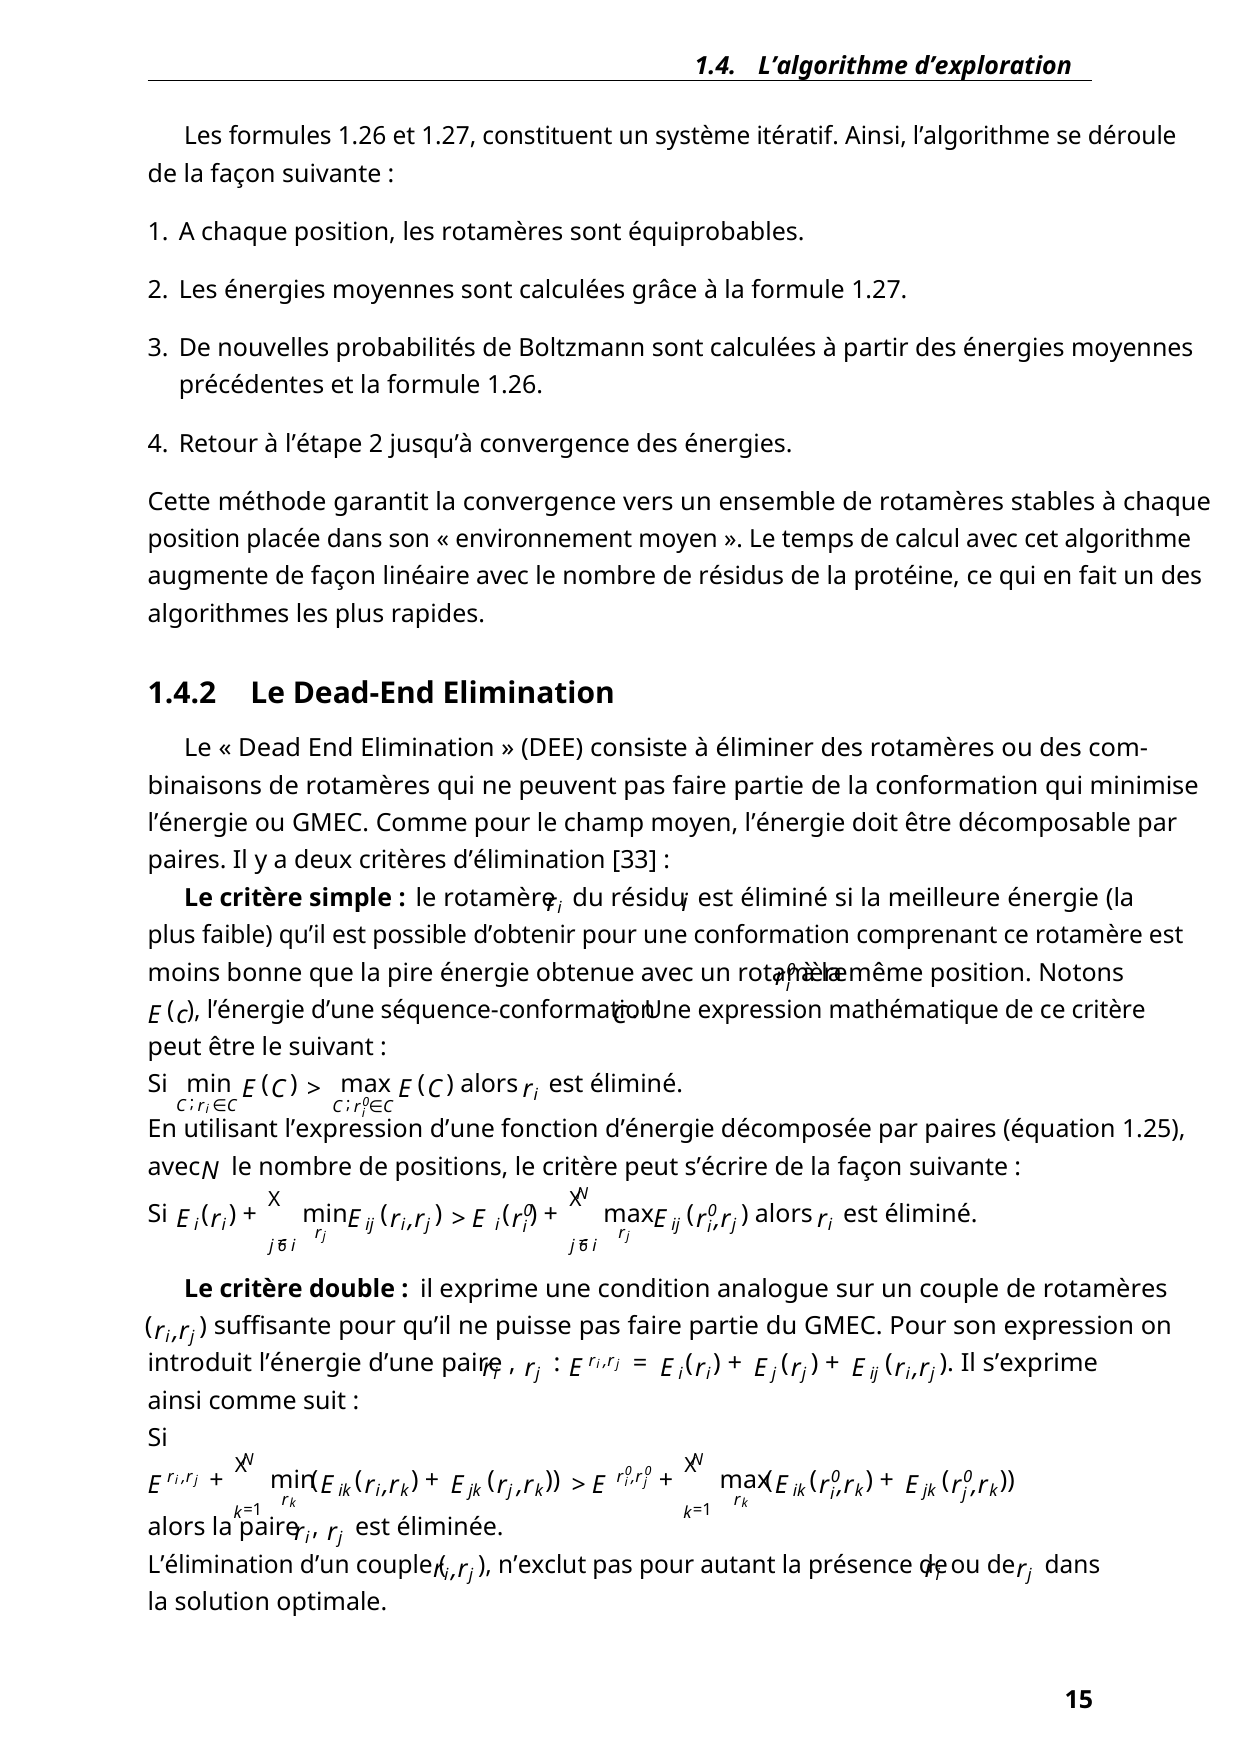

1.4.
L’algorithme d’exploration
Les formules 1.26 et 1.27, constituent un système itératif. Ainsi, l’algorithme se déroule
de la façon suivante :
1.
A chaque position, les rotamères sont équiprobables.
2.
Les énergies moyennes sont calculées grâce à la formule 1.27.
3.
De nouvelles probabilités de Boltzmann sont calculées à partir des énergies moyennes
précédentes et la formule 1.26.
4.
Retour à l’étape 2 jusqu’à convergence des énergies.
Cette méthode garantit la convergence vers un ensemble de rotamères stables à chaque
position placée dans son « environnement moyen ». Le temps de calcul avec cet algorithme
augmente de façon linéaire avec le nombre de résidus de la protéine, ce qui en fait un des
algorithmes les plus rapides.
1.4.2
Le Dead-End Elimination
Le « Dead End Elimination » (DEE) consiste à éliminer des rotamères ou des com-
binaisons de rotamères qui ne peuvent pas faire partie de la conformation qui minimise
l’énergie ou GMEC. Comme pour le champ moyen, l’énergie doit être décomposable par
paires. Il y a deux critères d’élimination [33] :
Le critère simple :
le rotamère
du résidu
est éliminé si la meilleure énergie (la
r
i
i
plus faible) qu’il est possible d’obtenir pour une conformation comprenant ce rotamère est
moins bonne que la pire énergie obtenue avec un rotamère
à la même position. Notons
0
r
i
(
), l’énergie d’une séquence-conformation
. Une expression mathématique de ce critère
E
c
C
peut être le suivant :
Si
min
(
)
max
(
) alors
est éliminé.
E
C
>
E
C
r
i
;
;
0
C
r
∈C
C
r
∈C
i
i
En utilisant l’expression d’une fonction d’énergie décomposée par paires (équation 1.25),
avec
le nombre de positions, le critère peut s’écrire de la façon suivante :
N
N
X
X
Si
(
) +
min
(
)
(
) +
max
(
) alors
est éliminé.
0
0
E
r
E
r
,r
> E
r
E
r
,r
r
i
i
ij
i
j
i
ij
j
i
i
i
r
r
j
j
=
=
j 6
i
j 6
i
Le critère double :
il exprime une condition analogue sur un couple de rotamères
(
) suffisante pour qu’il ne puisse pas faire partie du GMEC. Pour son expression on
r
,r
i
j
introduit l’énergie d’une paire
,
:
=
(
) +
(
) +
(
). Il s’exprime
r
,r
r
r
E
E
r
E
r
E
r
,r
i
j
i
j
i
i
j
j
ij
i
j
ainsi comme suit :
Si
N
N
X
X
0
0
+
min
(
(
) +
(
))
+
max
(
(
) +
(
))
r
,r
r
,r
0
0
E
E
r
,r
E
r
,r
> E
E
r
,r
E
r
,r
i
j
i
j
ik
i
k
jk
j
k
ik
k
jk
k
i
j
r
r
k
k
=1
=1
k
k
alors la paire
,
est éliminée.
r
r
i
j
L’élimination d’un couple (
), n’exclut pas pour autant la présence de
ou de
dans
r
,r
r
r
i
j
i
j
la solution optimale.
15